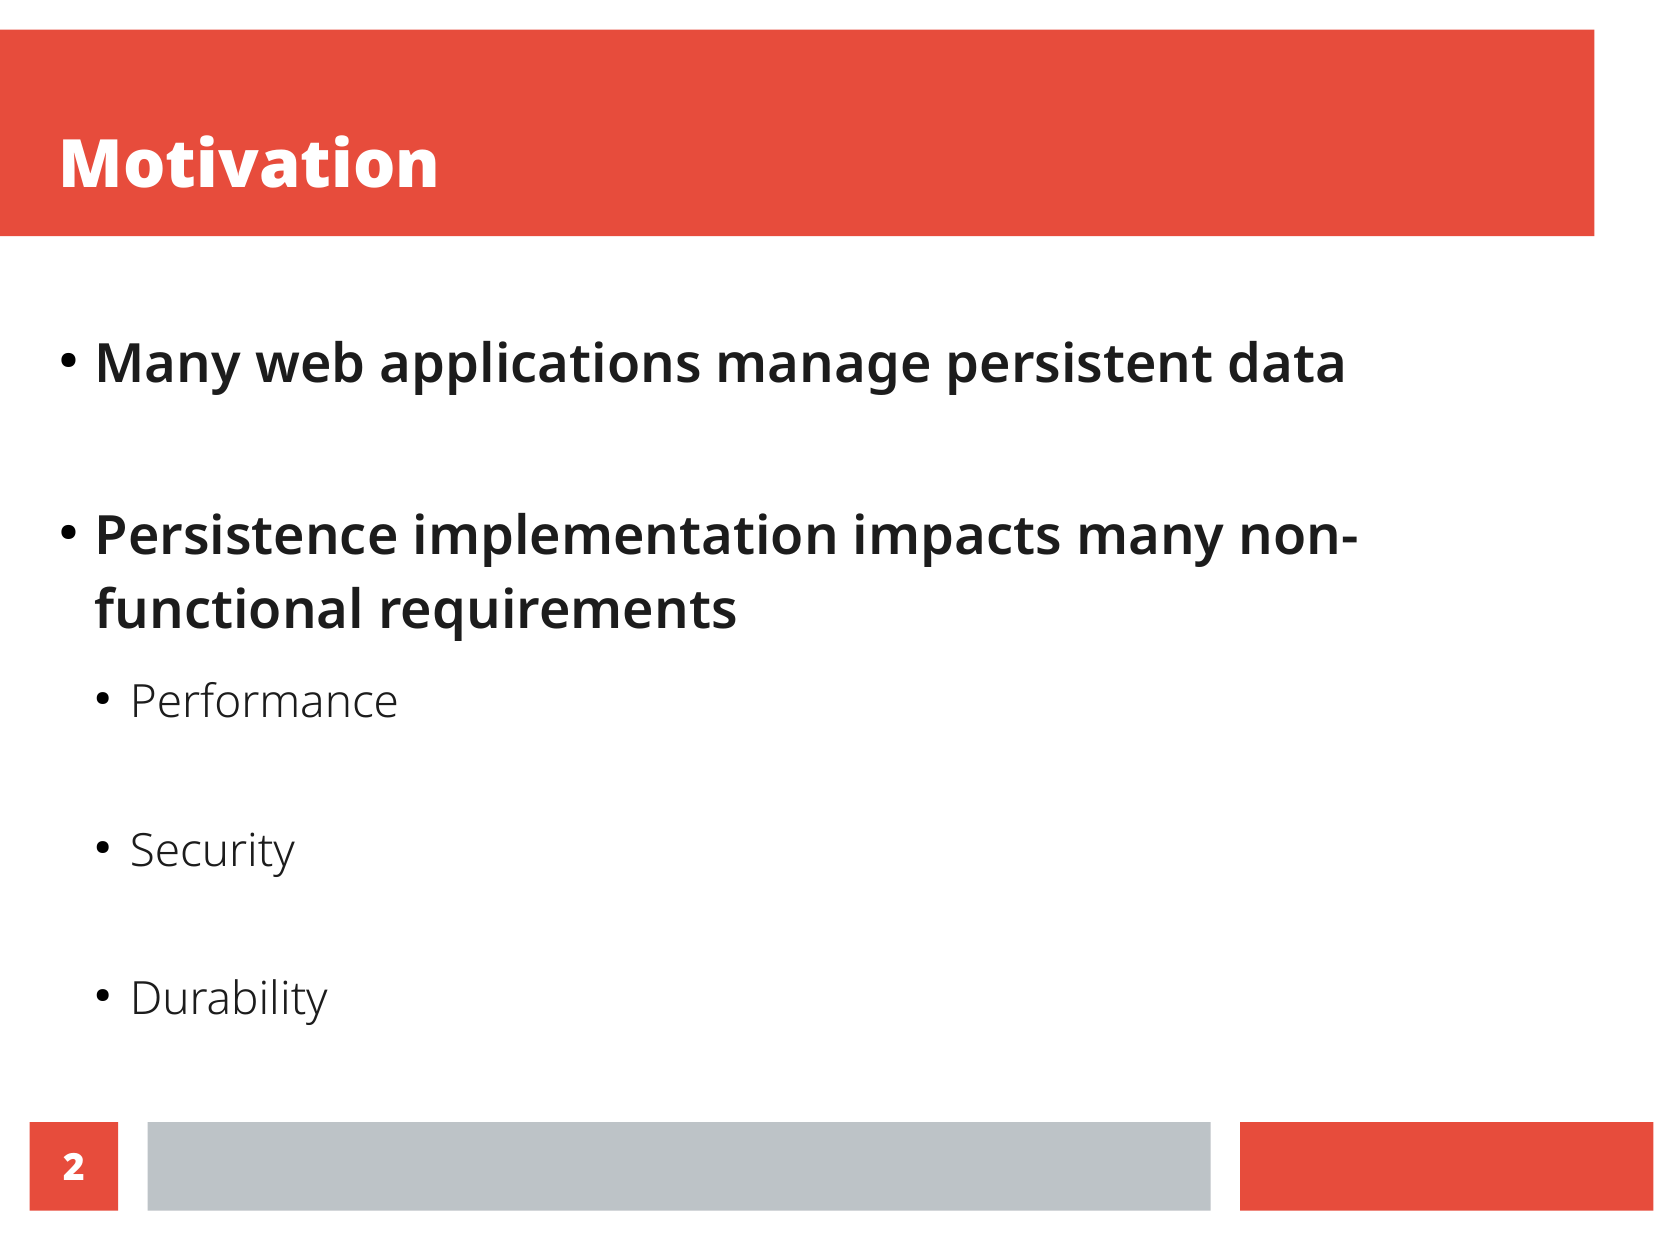

# Motivation
Many web applications manage persistent data
Persistence implementation impacts many non-functional requirements
Performance
Security
Durability
2